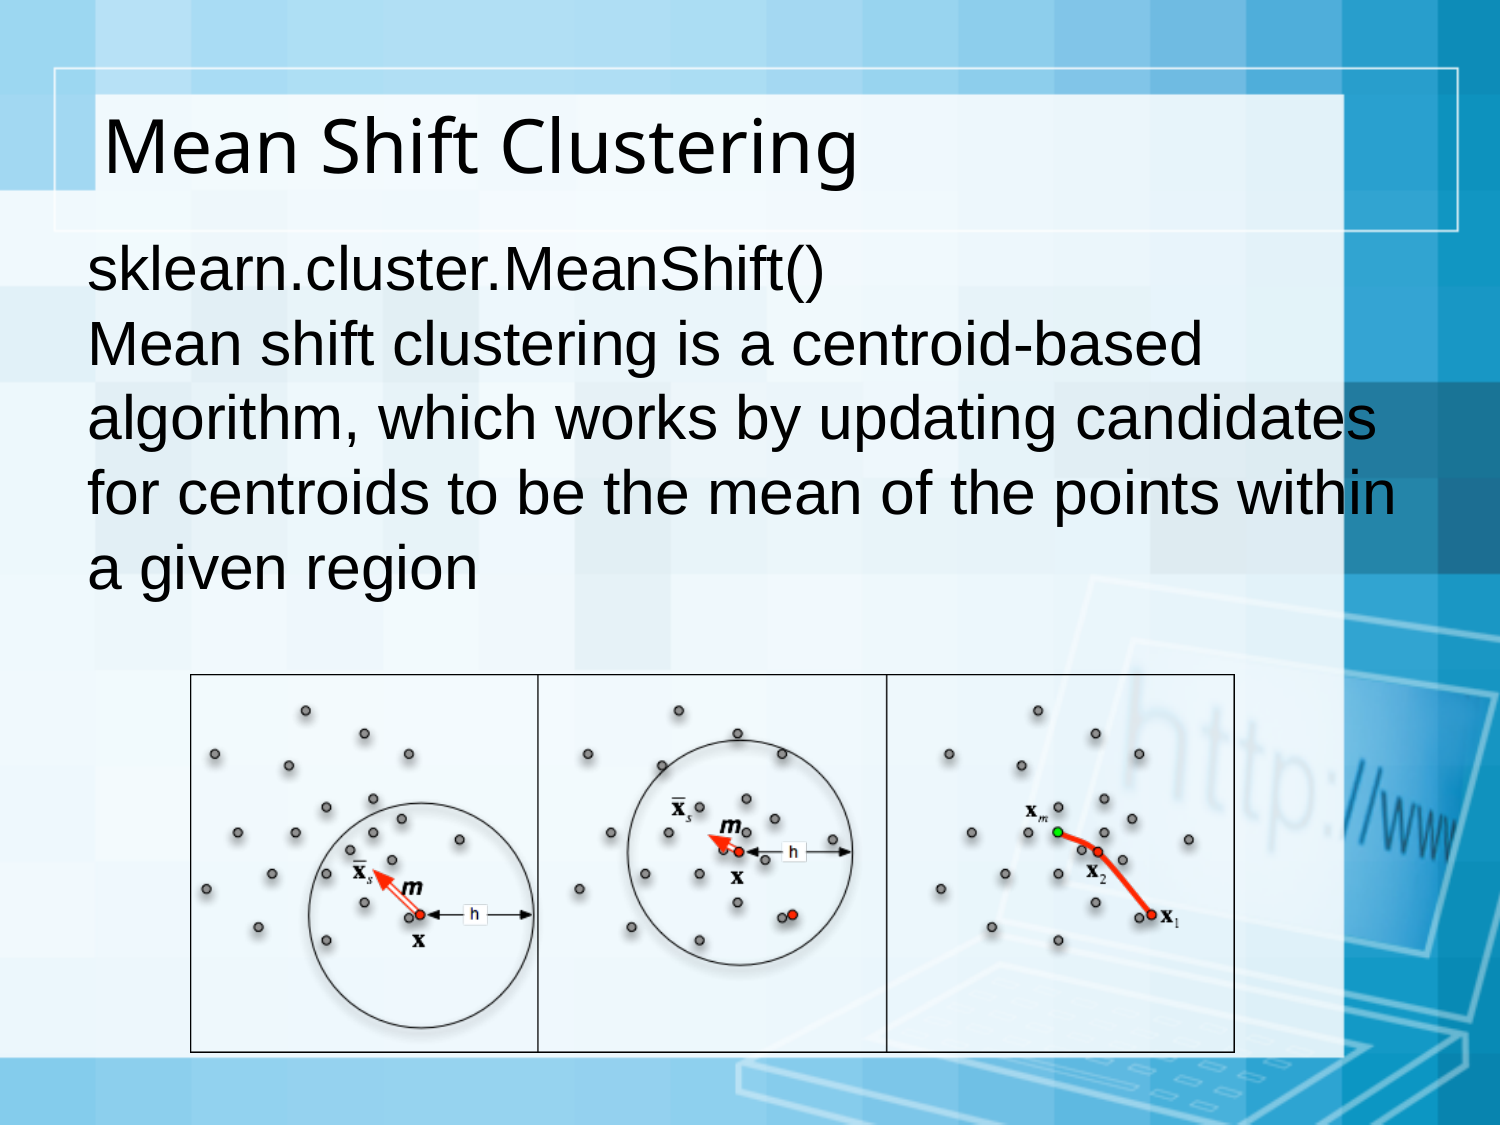

# Mean Shift Clustering
sklearn.cluster.MeanShift()
Mean shift clustering is a centroid-based algorithm, which works by updating candidates for centroids to be the mean of the points within a given region